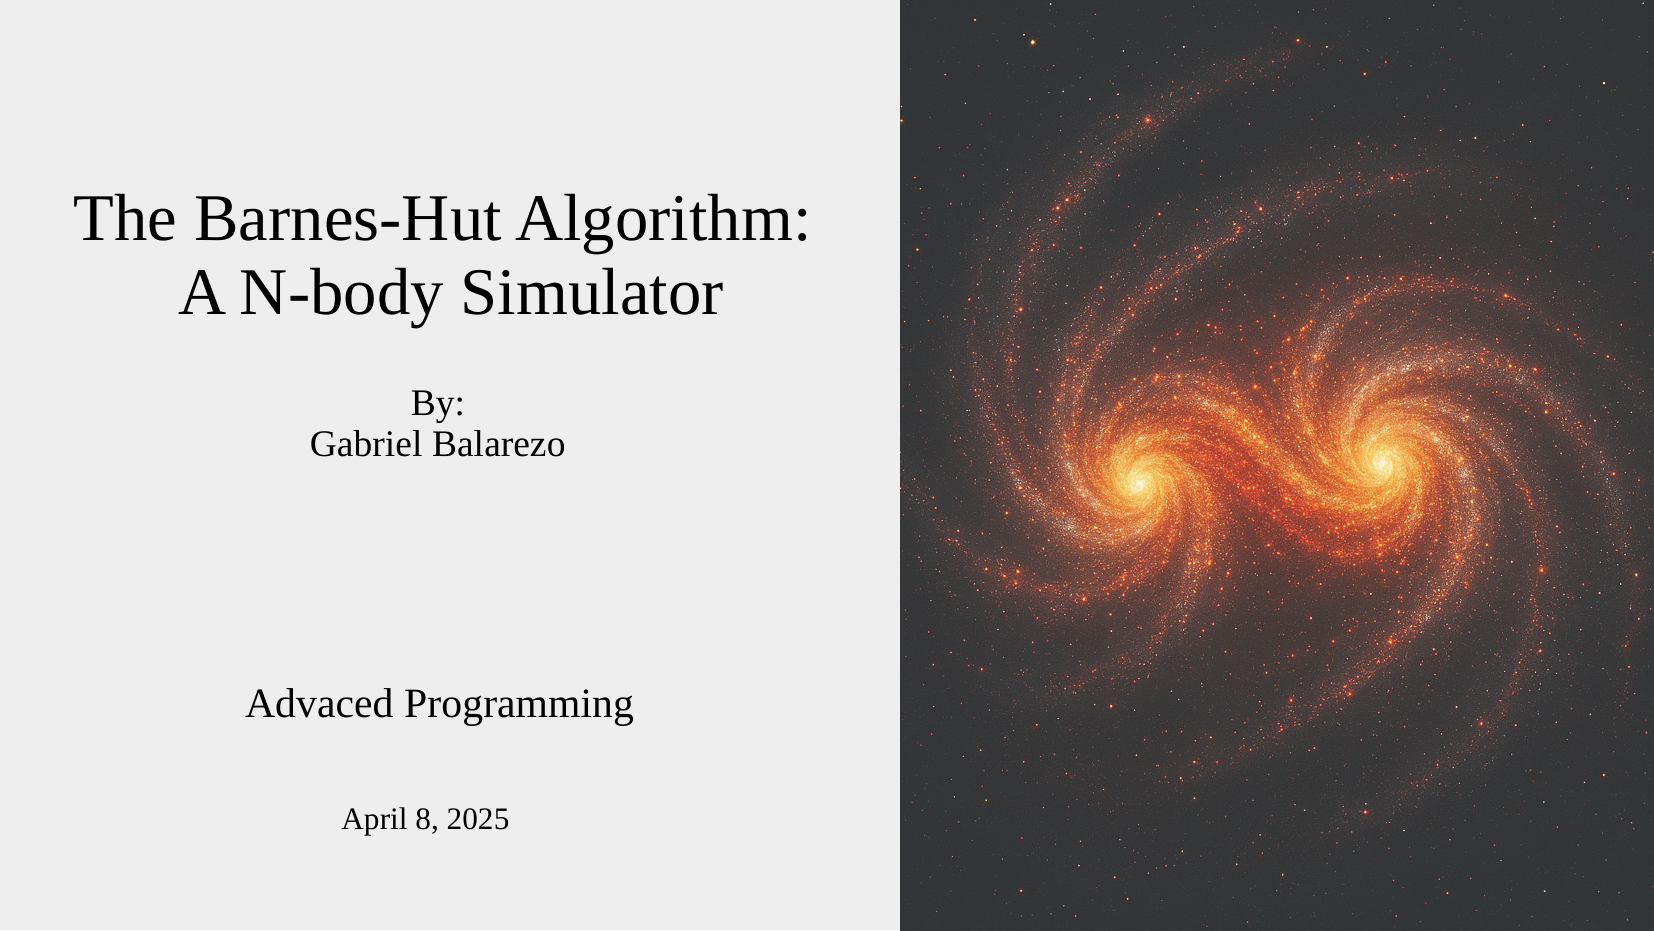

The Barnes-Hut Algorithm:
A N-body Simulator
By:
Gabriel Balarezo
Advaced Programming
 April 8, 2025